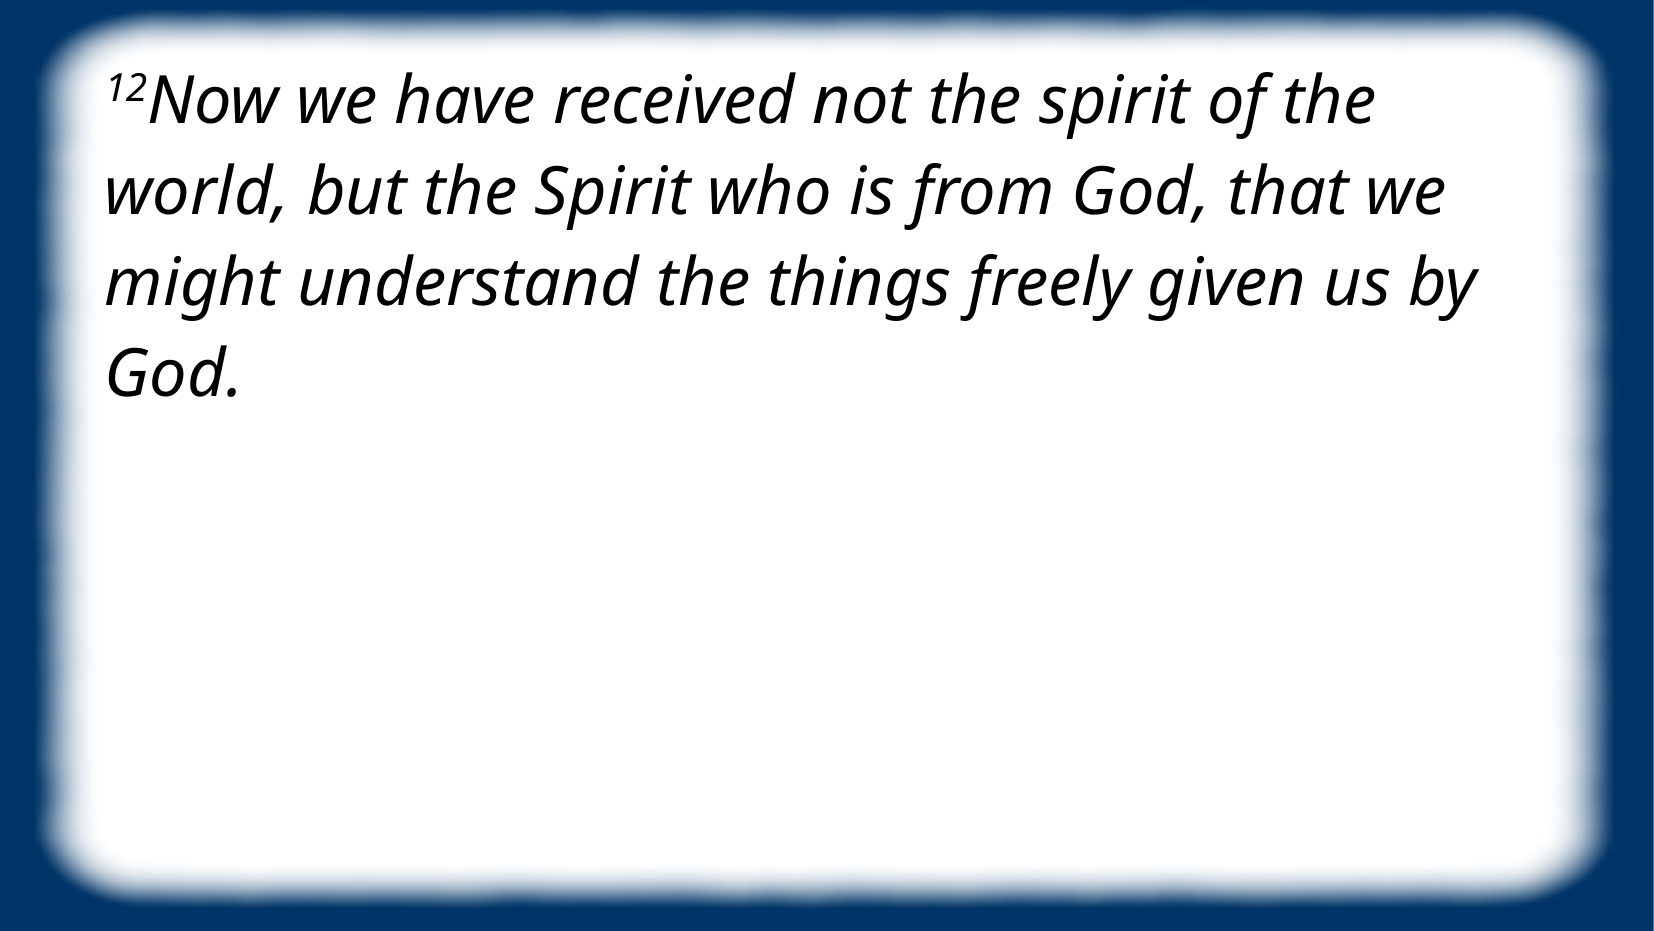

12Now we have received not the spirit of the world, but the Spirit who is from God, that we might understand the things freely given us by God.